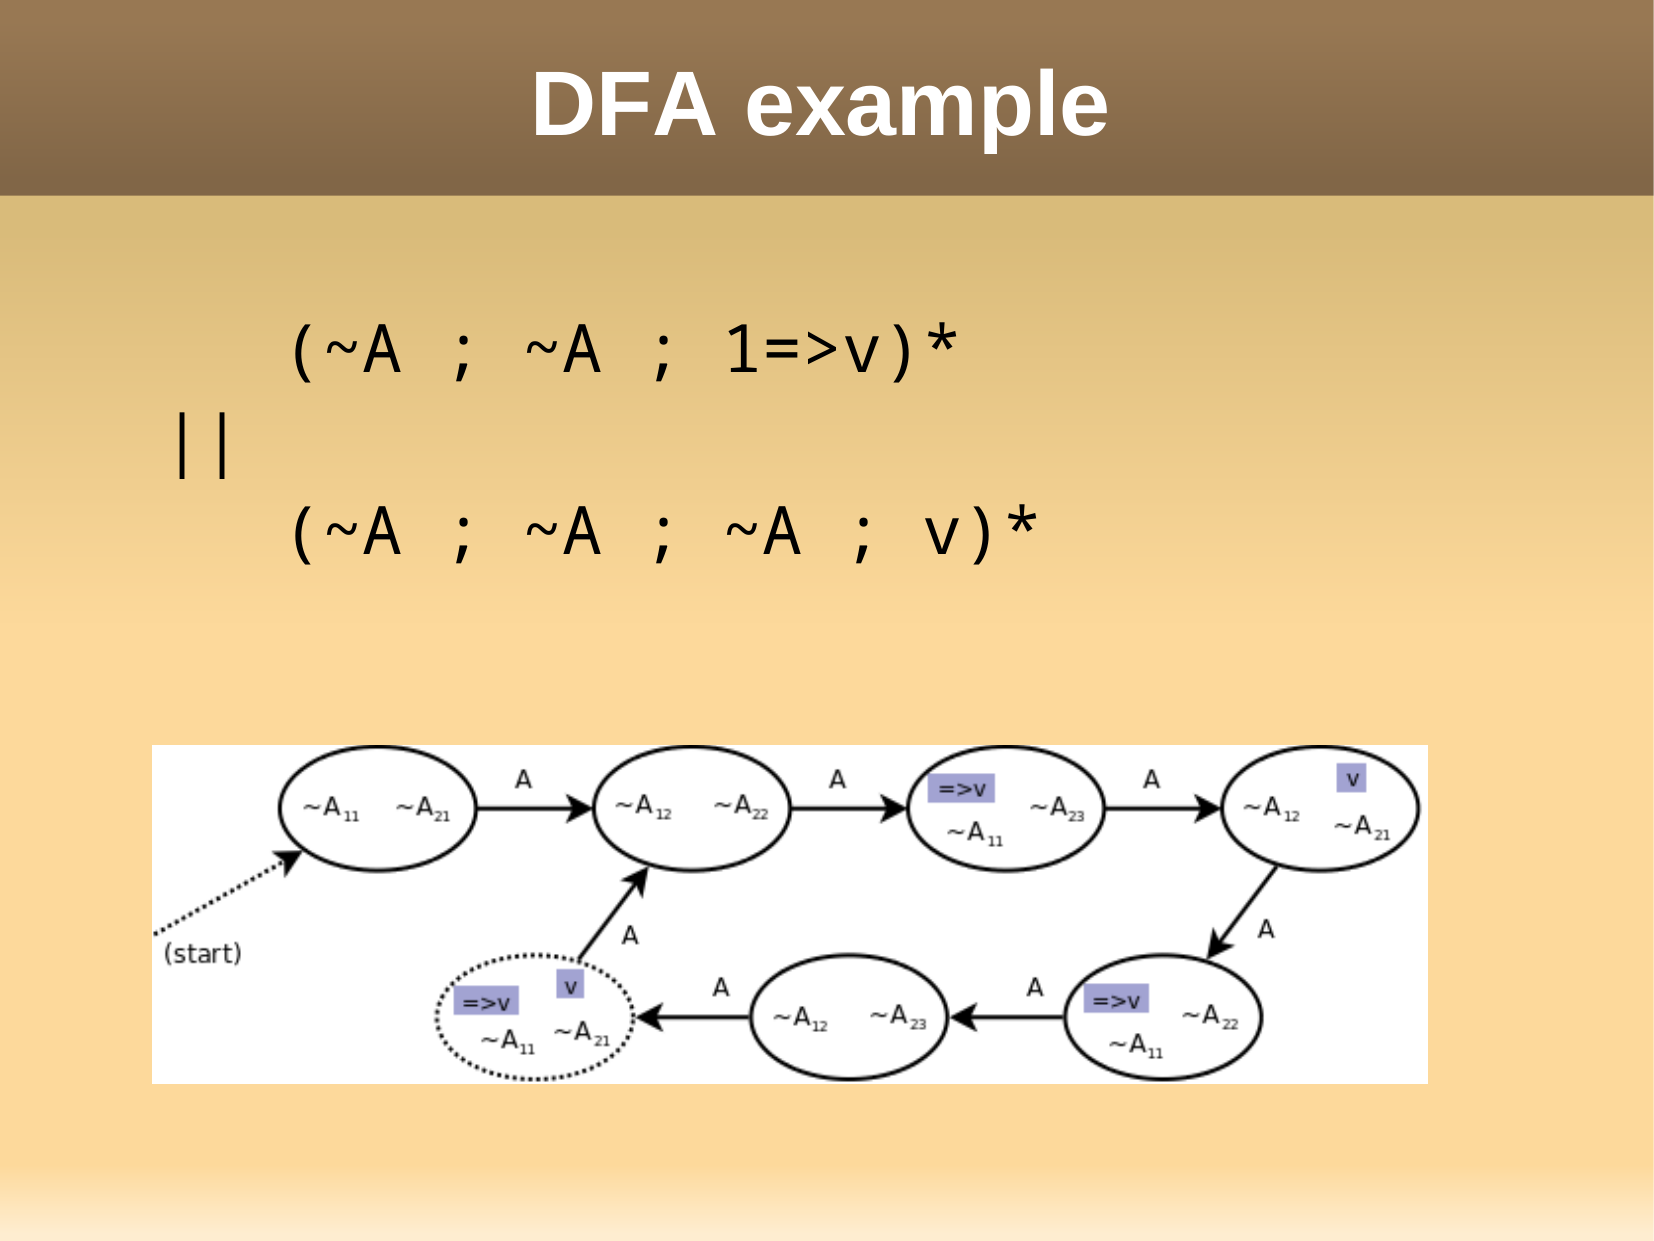

# DFA example
 (~A ; ~A ; 1=>v)*
 ||
 (~A ; ~A ; ~A ; v)*